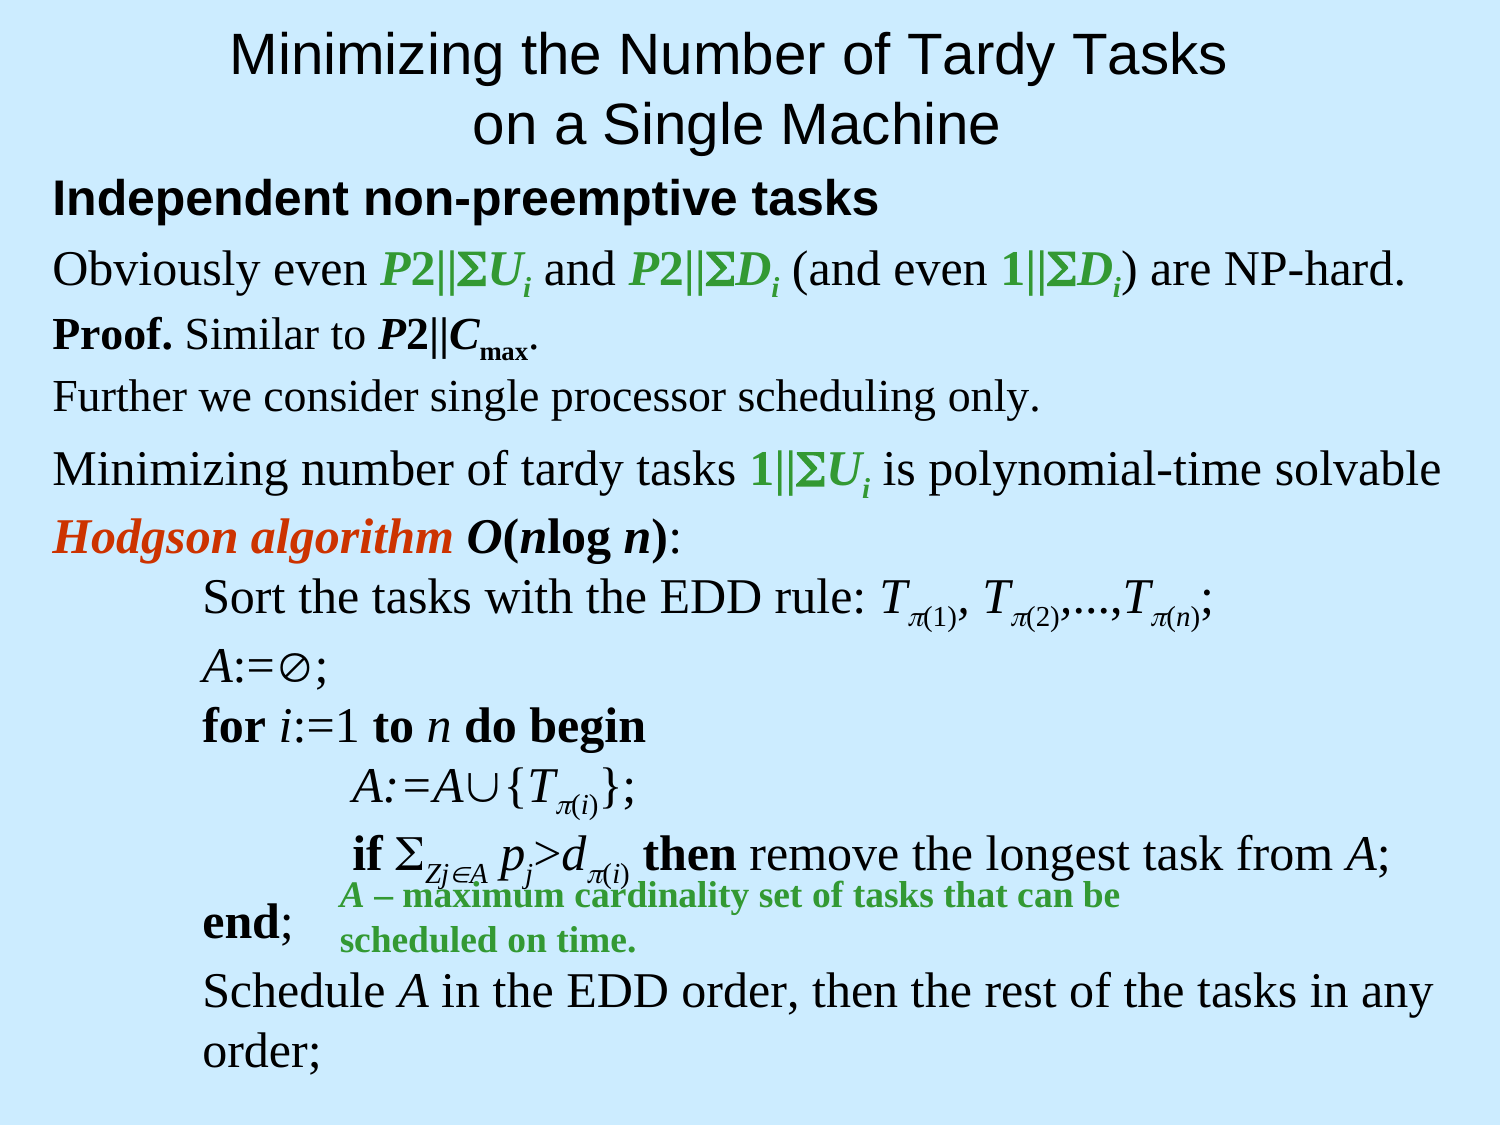

# Minimizing the Number of Tardy Tasks on a Single Machine
Independent non-preemptive tasks
Obviously even P2||Ui and P2||Di (and even 1||Di) are NP-hard.
Proof. Similar to P2||Cmax.
Further we consider single processor scheduling only.
Minimizing number of tardy tasks 1||Ui is polynomial-time solvable
Hodgson algorithm O(nlog n):
	Sort the tasks with the EDD rule: T(1), T(2),...,T(n);
	A:=;
	for i:=1 to n do begin
		A:=A{T(i)};
		if ZjA pj>d(i) then remove the longest task from A;
	end;
A – maximum cardinality set of tasks that can be scheduled on time.
Schedule A in the EDD order, then the rest of the tasks in any order;